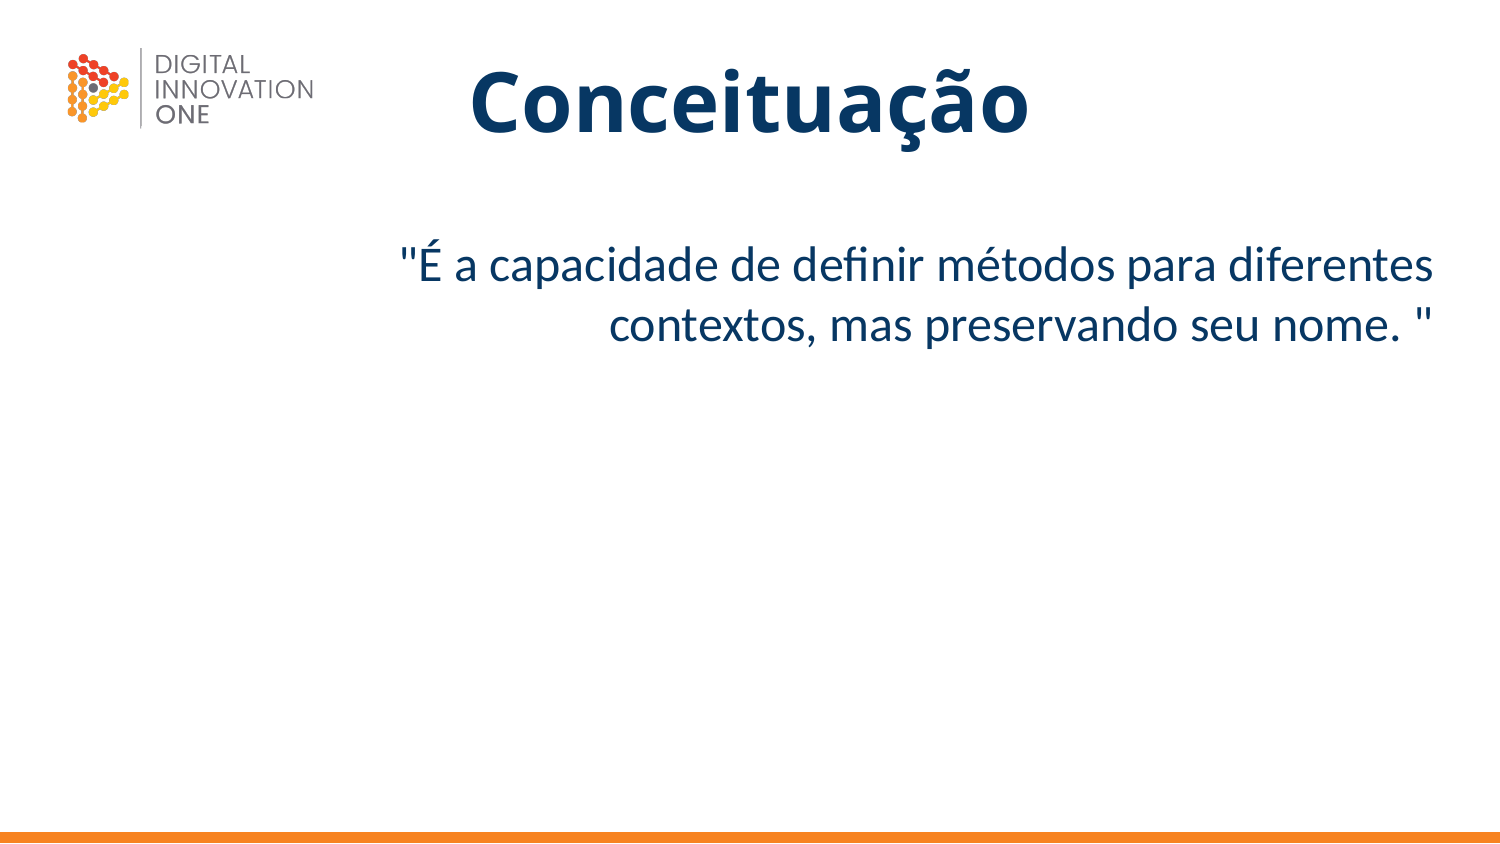

# Conceituação
"É a capacidade de definir métodos para diferentes
contextos, mas preservando seu nome. "